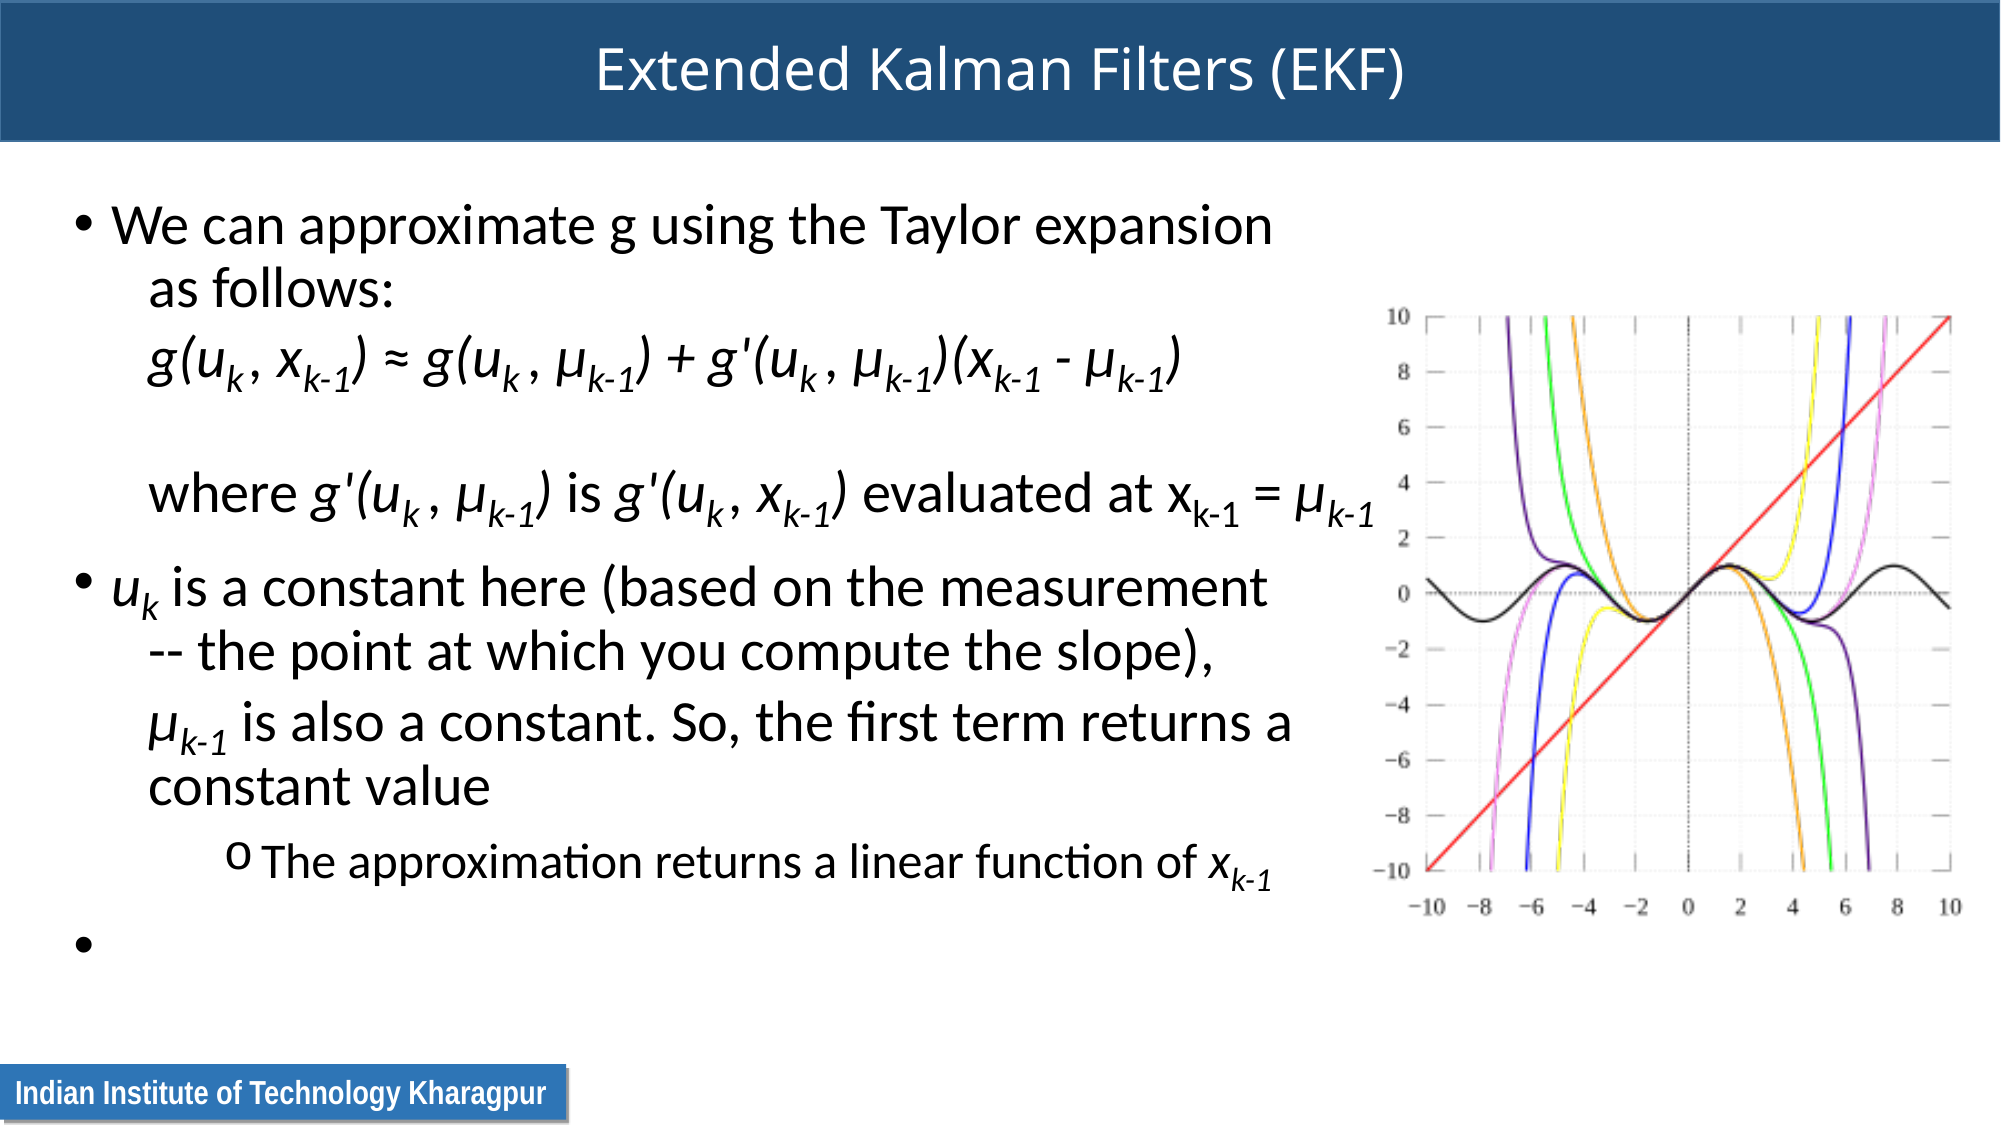

Extended Kalman Filters (EKF)
# We can approximate g using the Taylor expansion as follows: g(uk , xk-1) ≈ g(uk , μk-1) + g'(uk , μk-1)(xk-1 - μk-1) where g'(uk , μk-1) is g'(uk , xk-1) evaluated at xk-1 = μk-1
uk is a constant here (based on the measurement
-- the point at which you compute the slope),
μk-1 is also a constant. So, the first term returns a
constant value
The approximation returns a linear function of xk-1